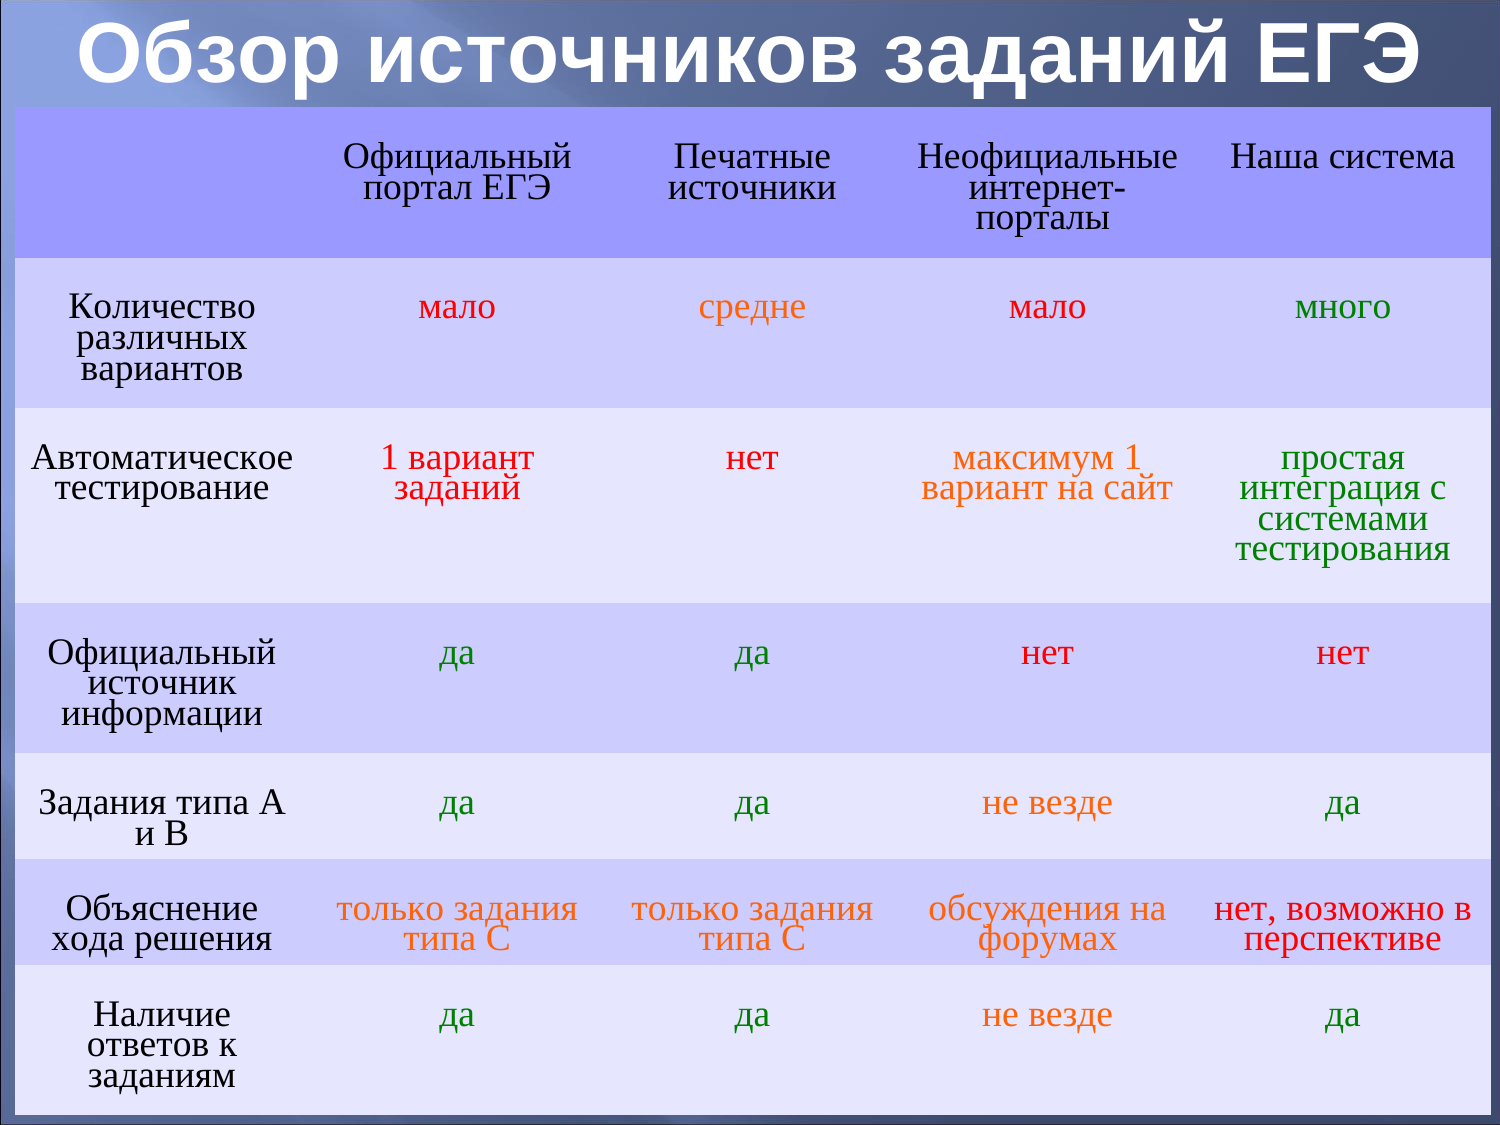

Обзор источников заданий ЕГЭ
#
| | Официальный портал ЕГЭ | Печатные источники | Неофициальные интернет-порталы | Наша система |
| --- | --- | --- | --- | --- |
| Количество различных вариантов | мало | средне | мало | много |
| Автоматическое тестирование | 1 вариант заданий | нет | максимум 1 вариант на сайт | простая интеграция с системами тестирования |
| Официальный источник информации | да | да | нет | нет |
| Задания типа А и В | да | да | не везде | да |
| Объяснение хода решения | только задания типа С | только задания типа С | обсуждения на форумах | нет, возможно в перспективе |
| Наличие ответов к заданиям | да | да | не везде | да |